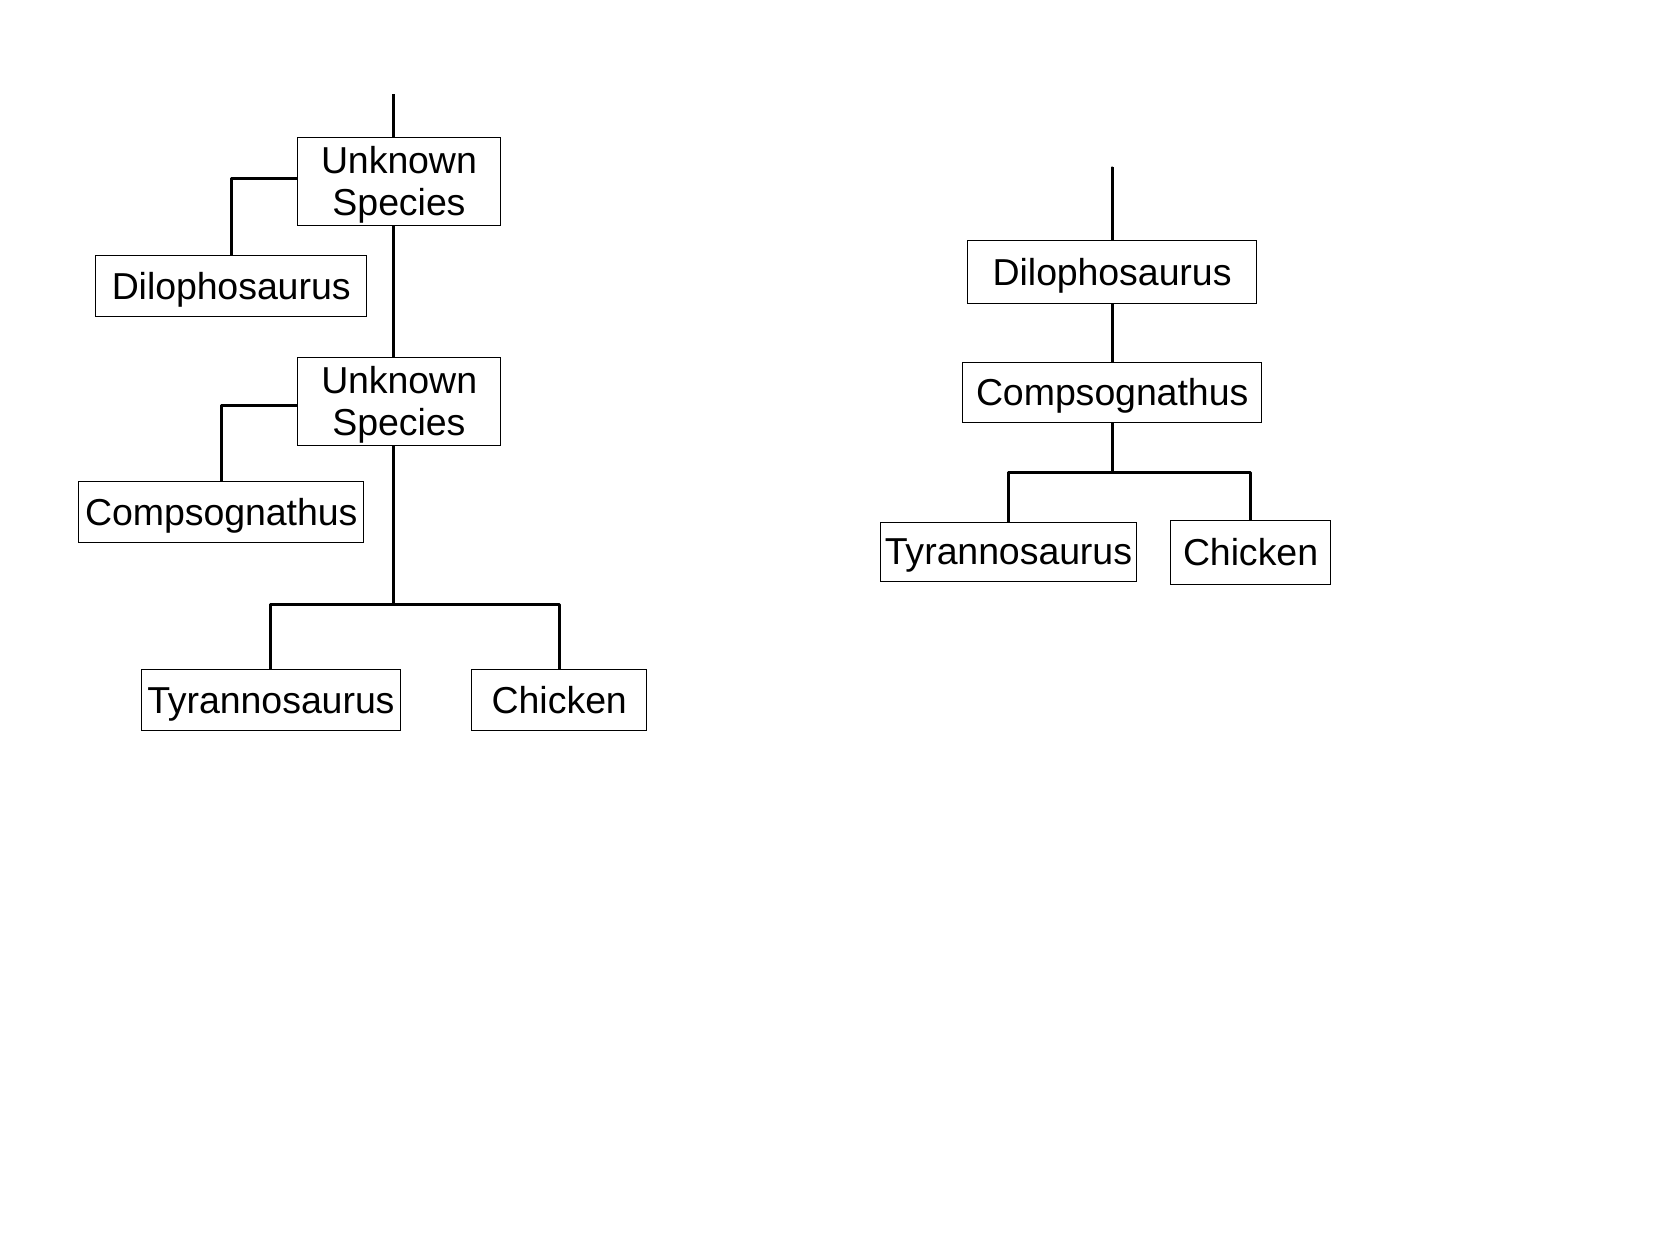

Unknown
Species
Dilophosaurus
Dilophosaurus
Unknown
Species
Compsognathus
Compsognathus
Chicken
Tyrannosaurus
Tyrannosaurus
Chicken